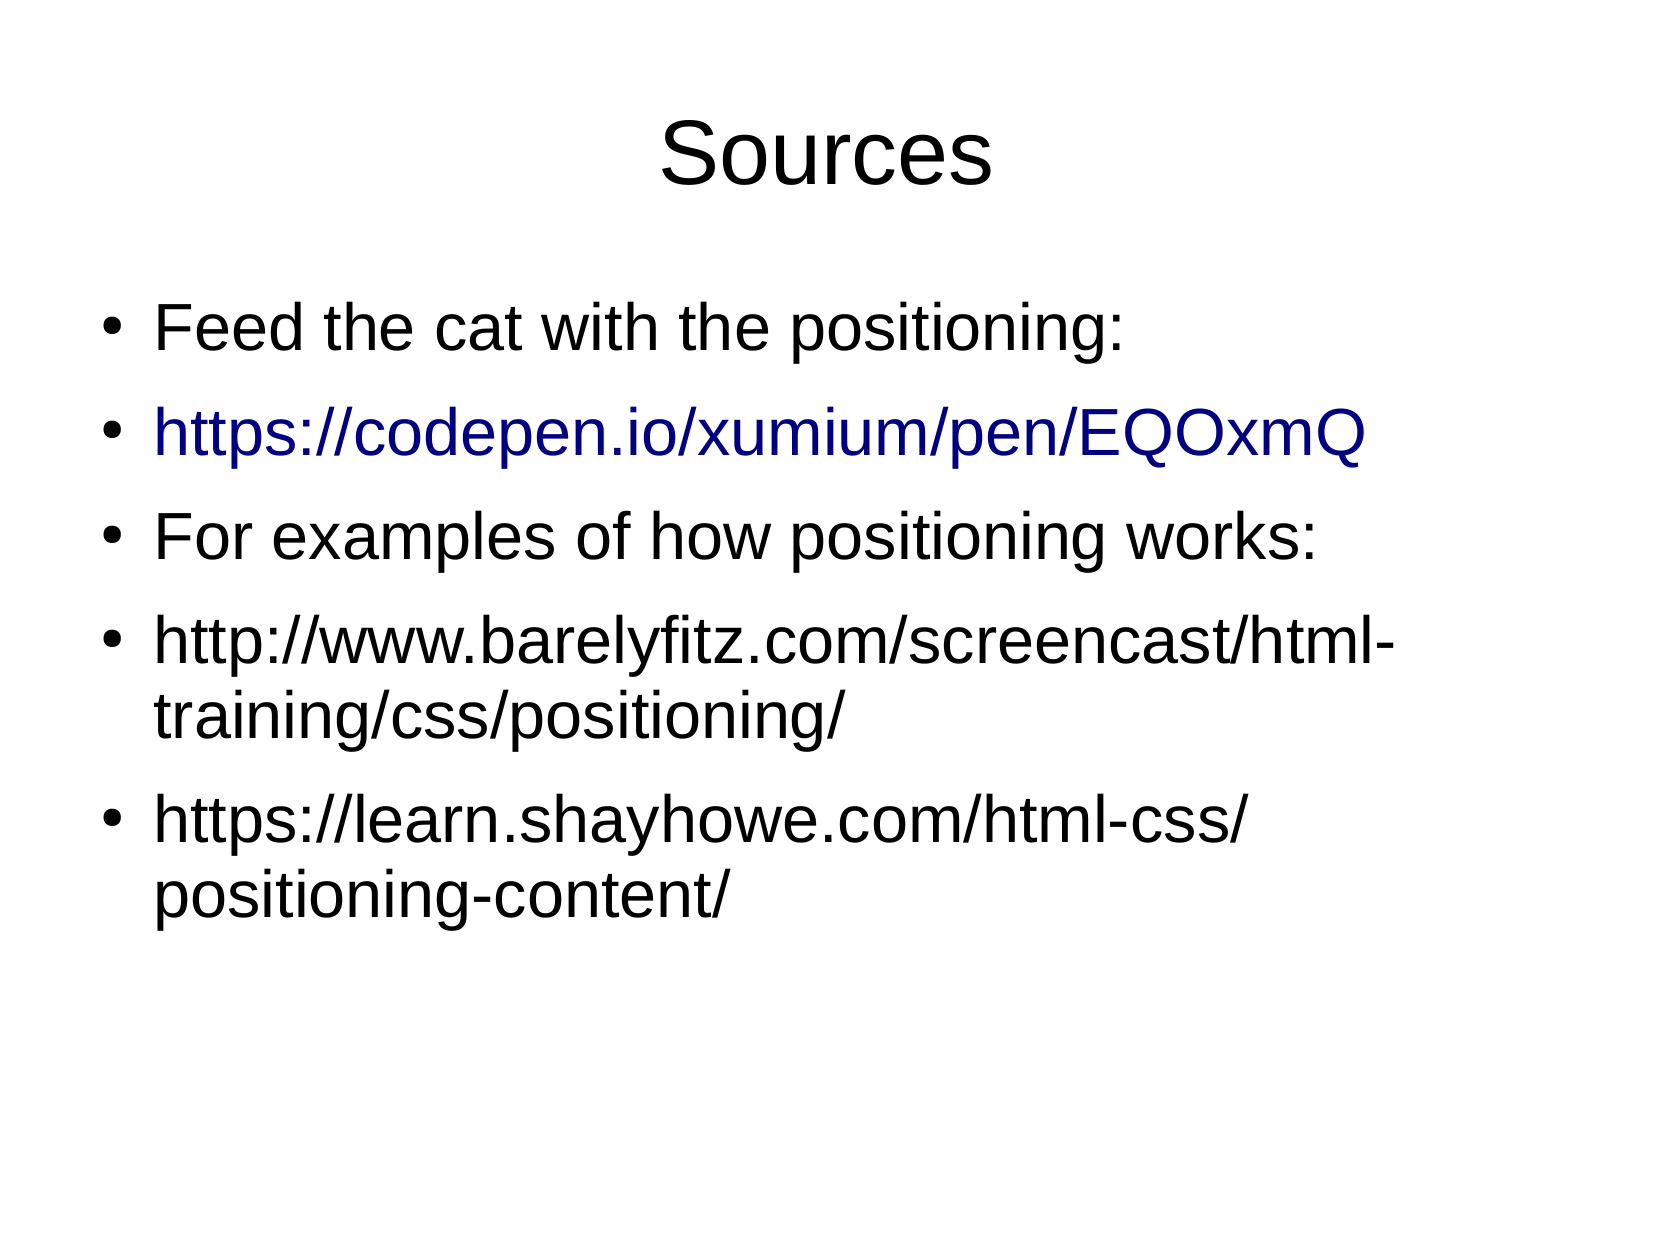

# Sources
Feed the cat with the positioning:
https://codepen.io/xumium/pen/EQOxmQ
For examples of how positioning works:
http://www.barelyfitz.com/screencast/html-training/css/positioning/
https://learn.shayhowe.com/html-css/positioning-content/